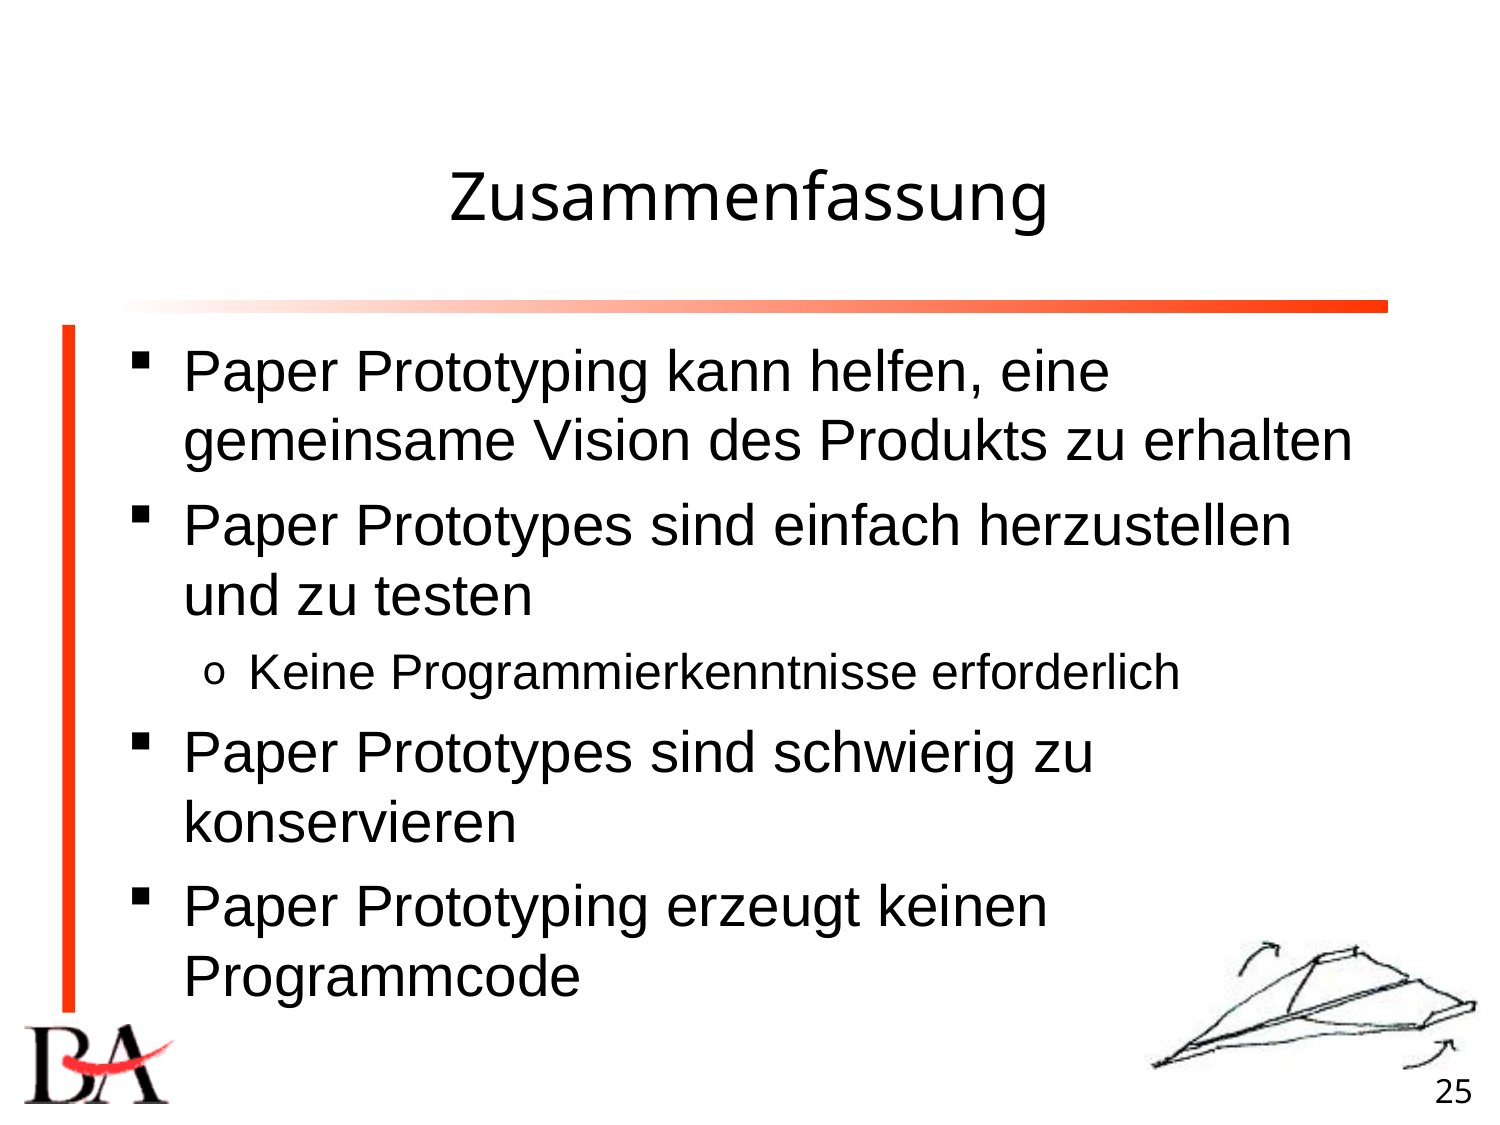

# Zusammenfassung
Paper Prototyping kann helfen, eine gemeinsame Vision des Produkts zu erhalten
Paper Prototypes sind einfach herzustellen und zu testen
Keine Programmierkenntnisse erforderlich
Paper Prototypes sind schwierig zu konservieren
Paper Prototyping erzeugt keinen Programmcode